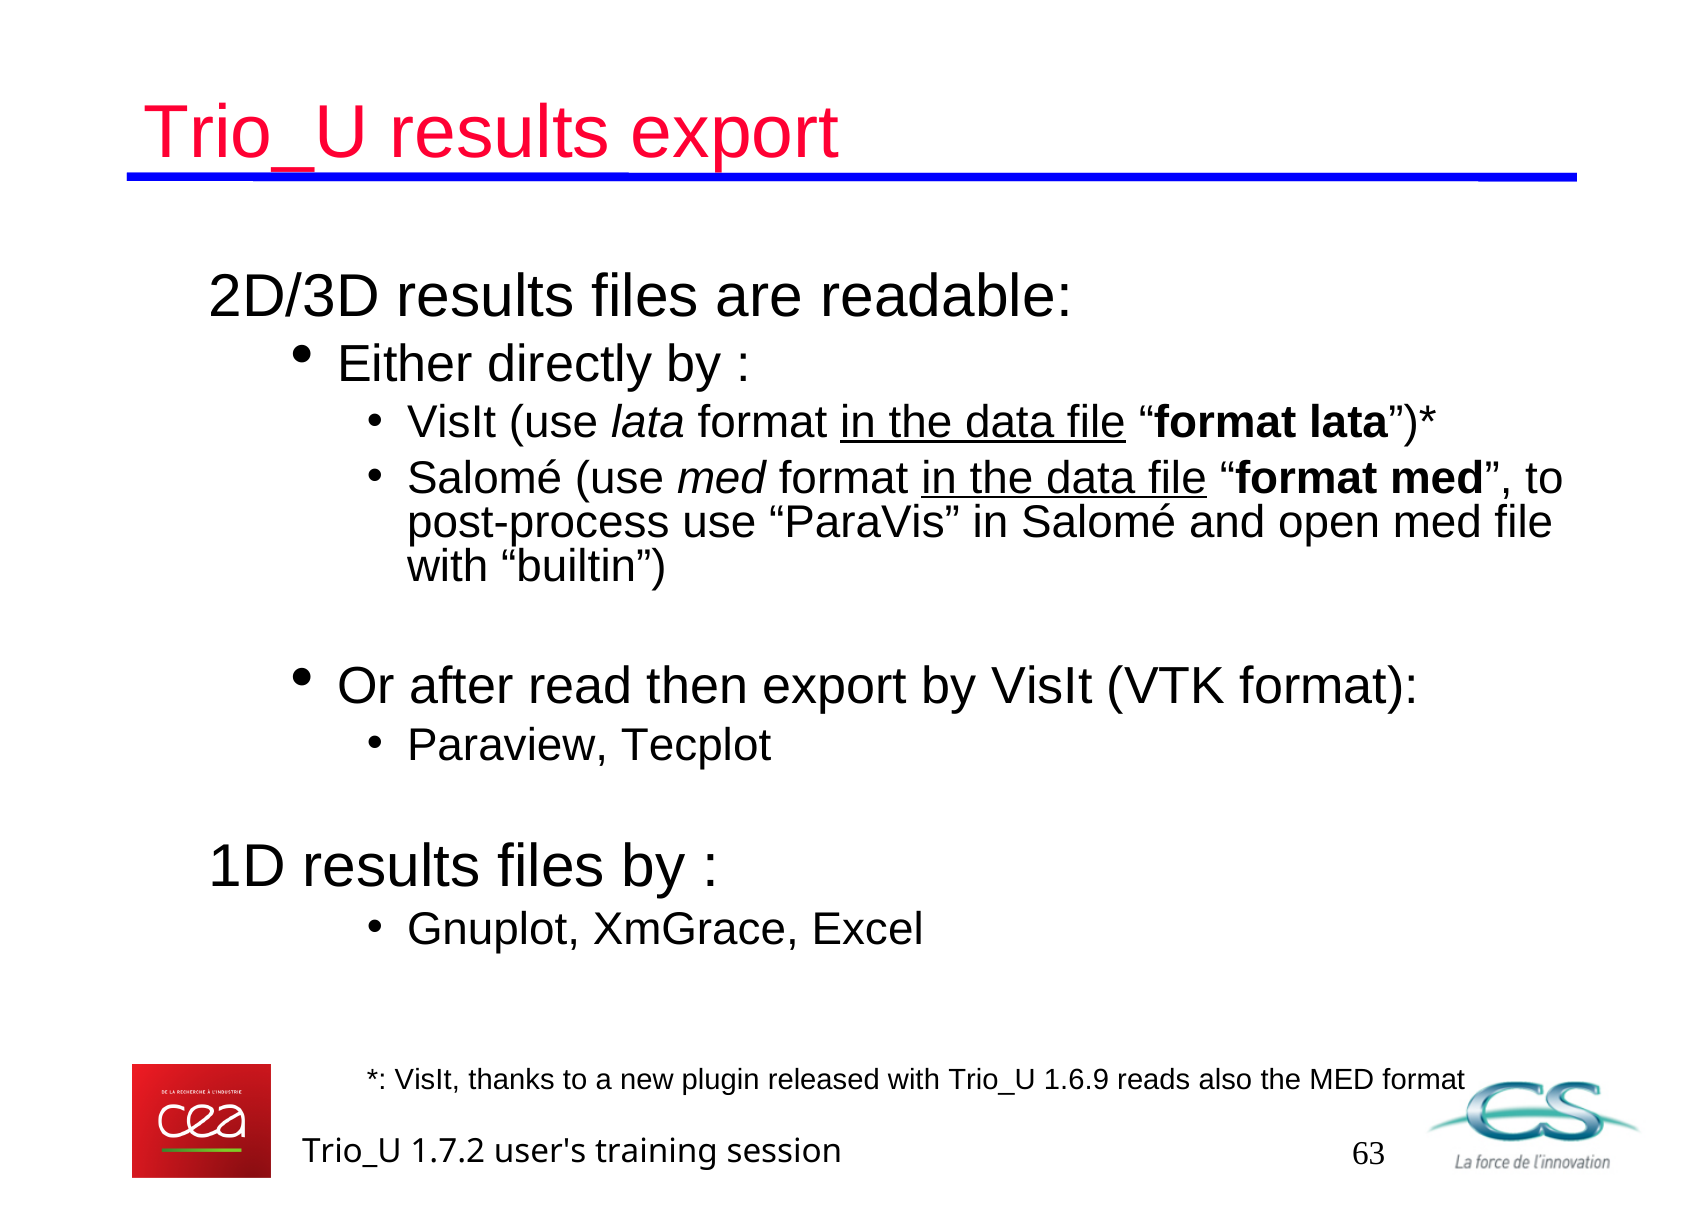

# Trio_U results export
2D/3D results files are readable:
Either directly by :
VisIt (use lata format in the data file “format lata”)*
Salomé (use med format in the data file “format med”, to post-process use “ParaVis” in Salomé and open med file with “builtin”)
Or after read then export by VisIt (VTK format):
Paraview, Tecplot
1D results files by :
Gnuplot, XmGrace, Excel
*: VisIt, thanks to a new plugin released with Trio_U 1.6.9 reads also the MED format
Trio_U 1.7.2 user's training session
63